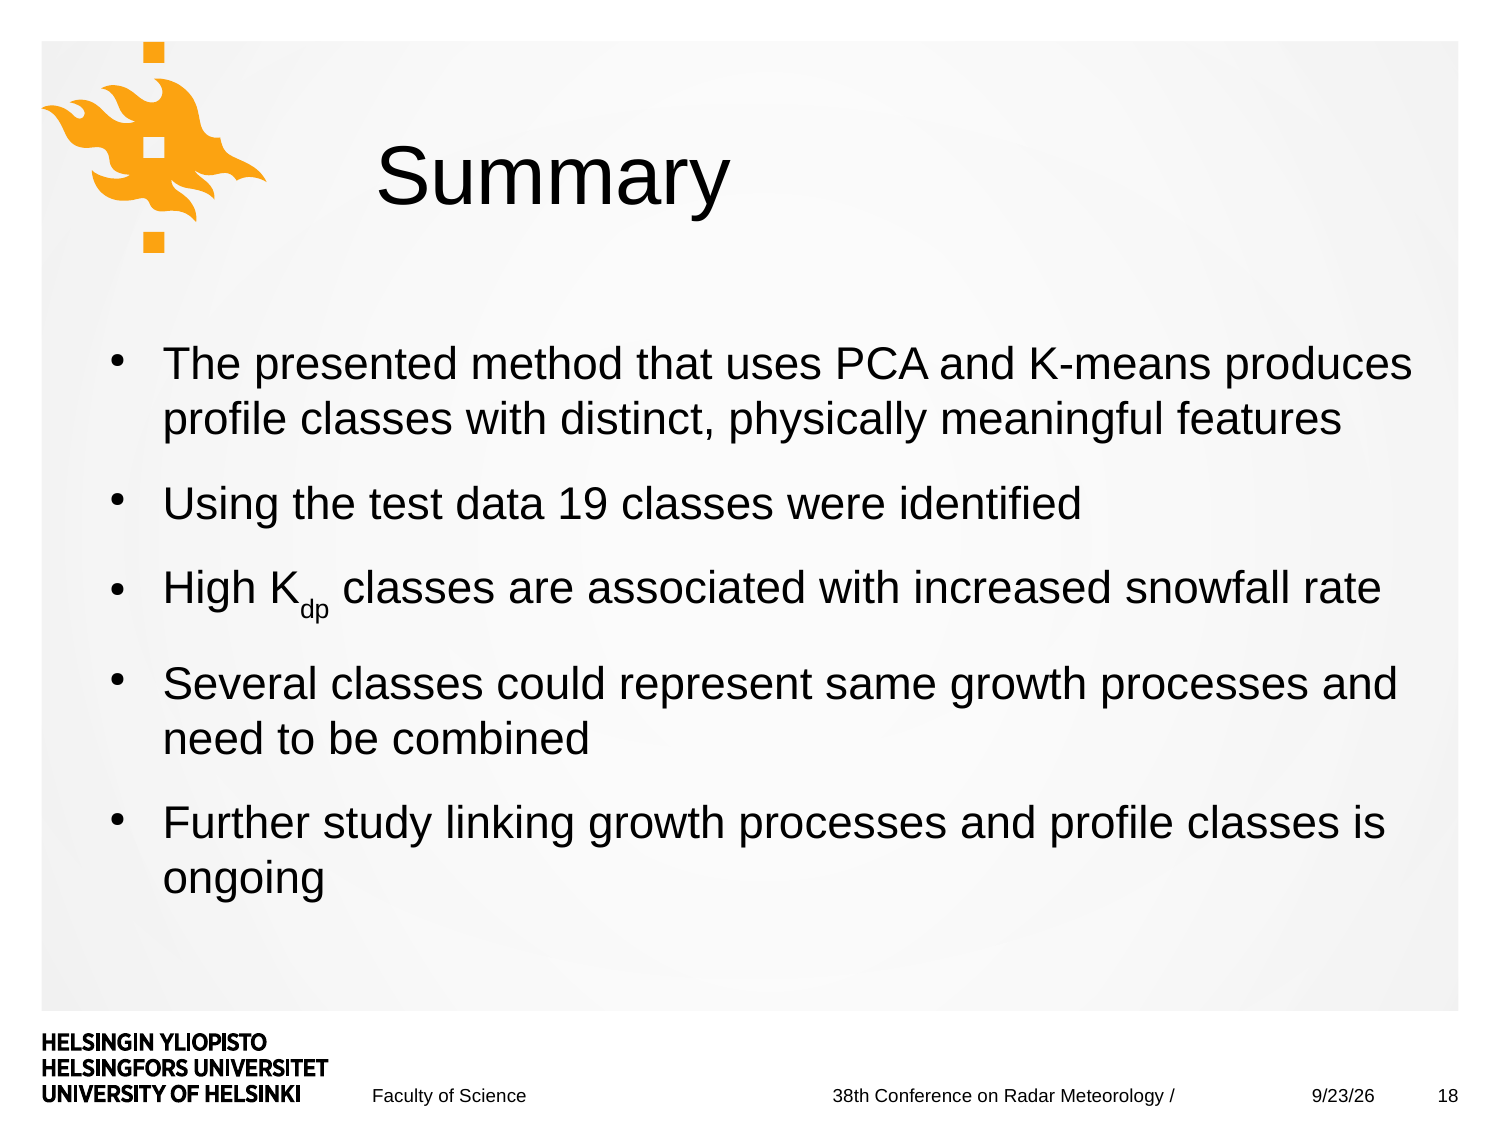

# Summary
The presented method that uses PCA and K-means produces profile classes with distinct, physically meaningful features
Using the test data 19 classes were identified
High Kdp classes are associated with increased snowfall rate
Several classes could represent same growth processes and need to be combined
Further study linking growth processes and profile classes is ongoing
18
alatunniste